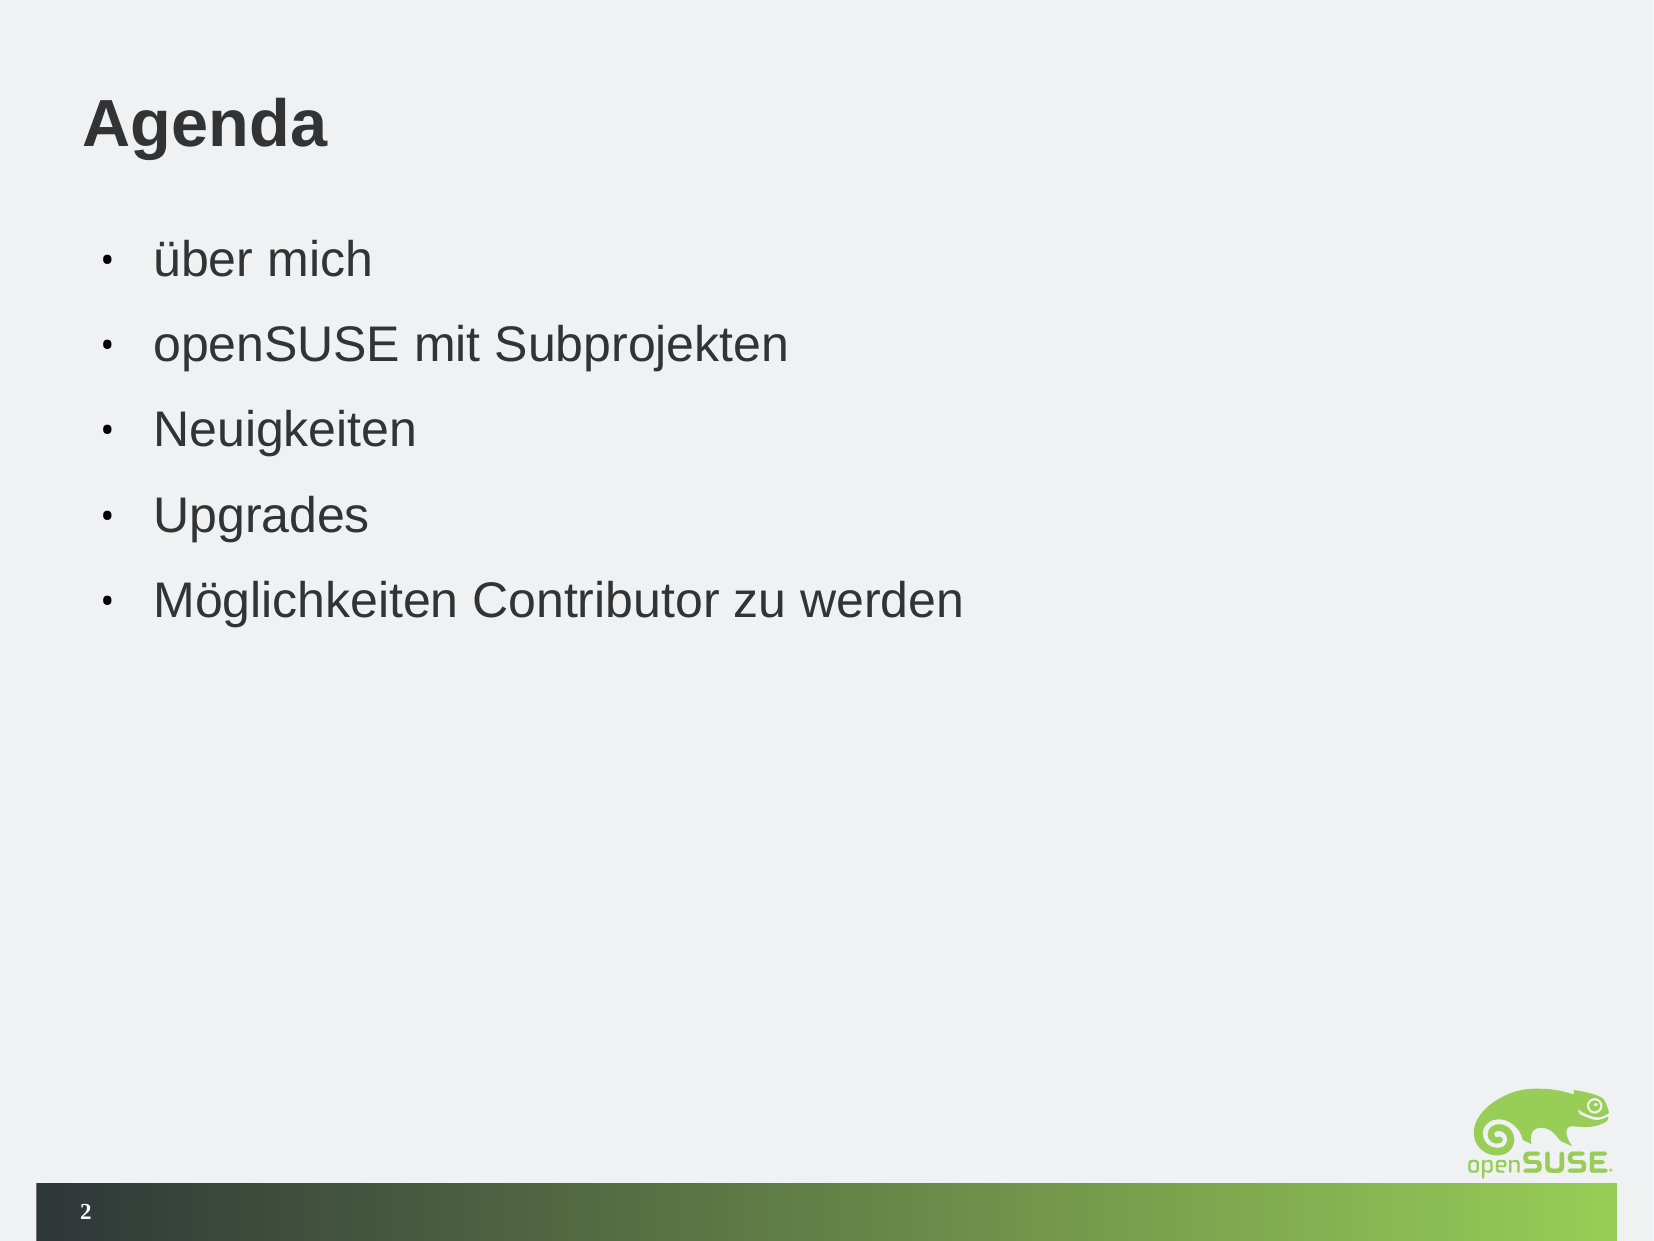

# Agenda
über mich
openSUSE mit Subprojekten
Neuigkeiten
Upgrades
Möglichkeiten Contributor zu werden
2